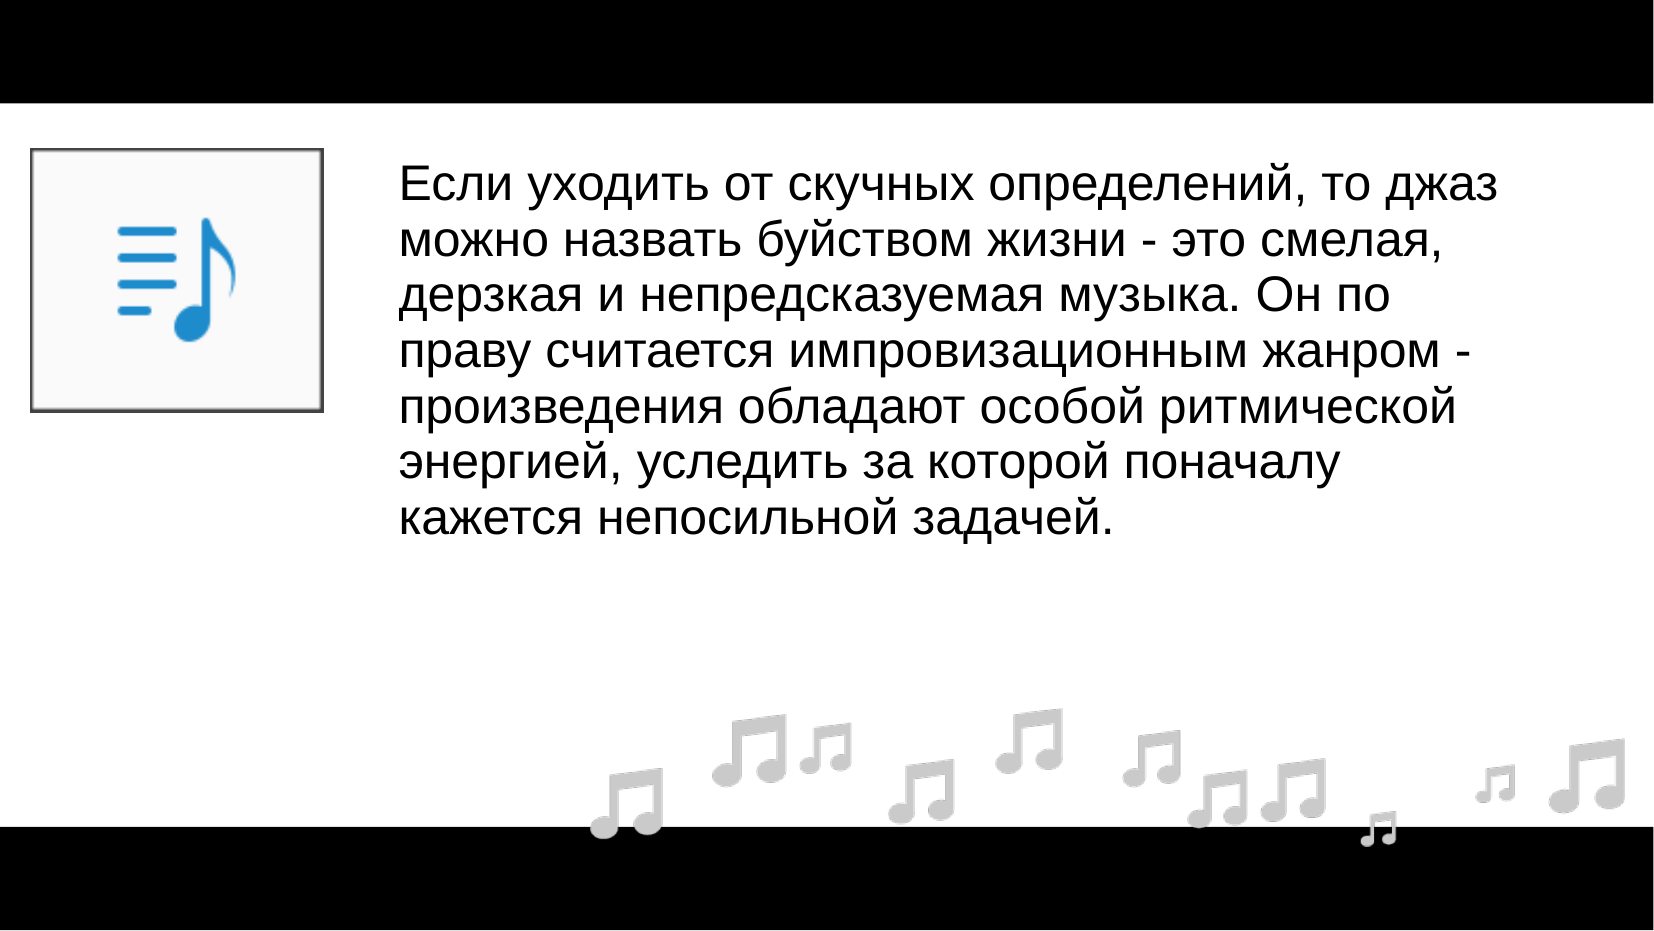

#
Если уходить от скучных определений, то джаз можно назвать буйством жизни - это смелая, дерзкая и непредсказуемая музыка. Он по праву считается импровизационным жанром - произведения обладают особой ритмической энергией, уследить за которой поначалу кажется непосильной задачей.